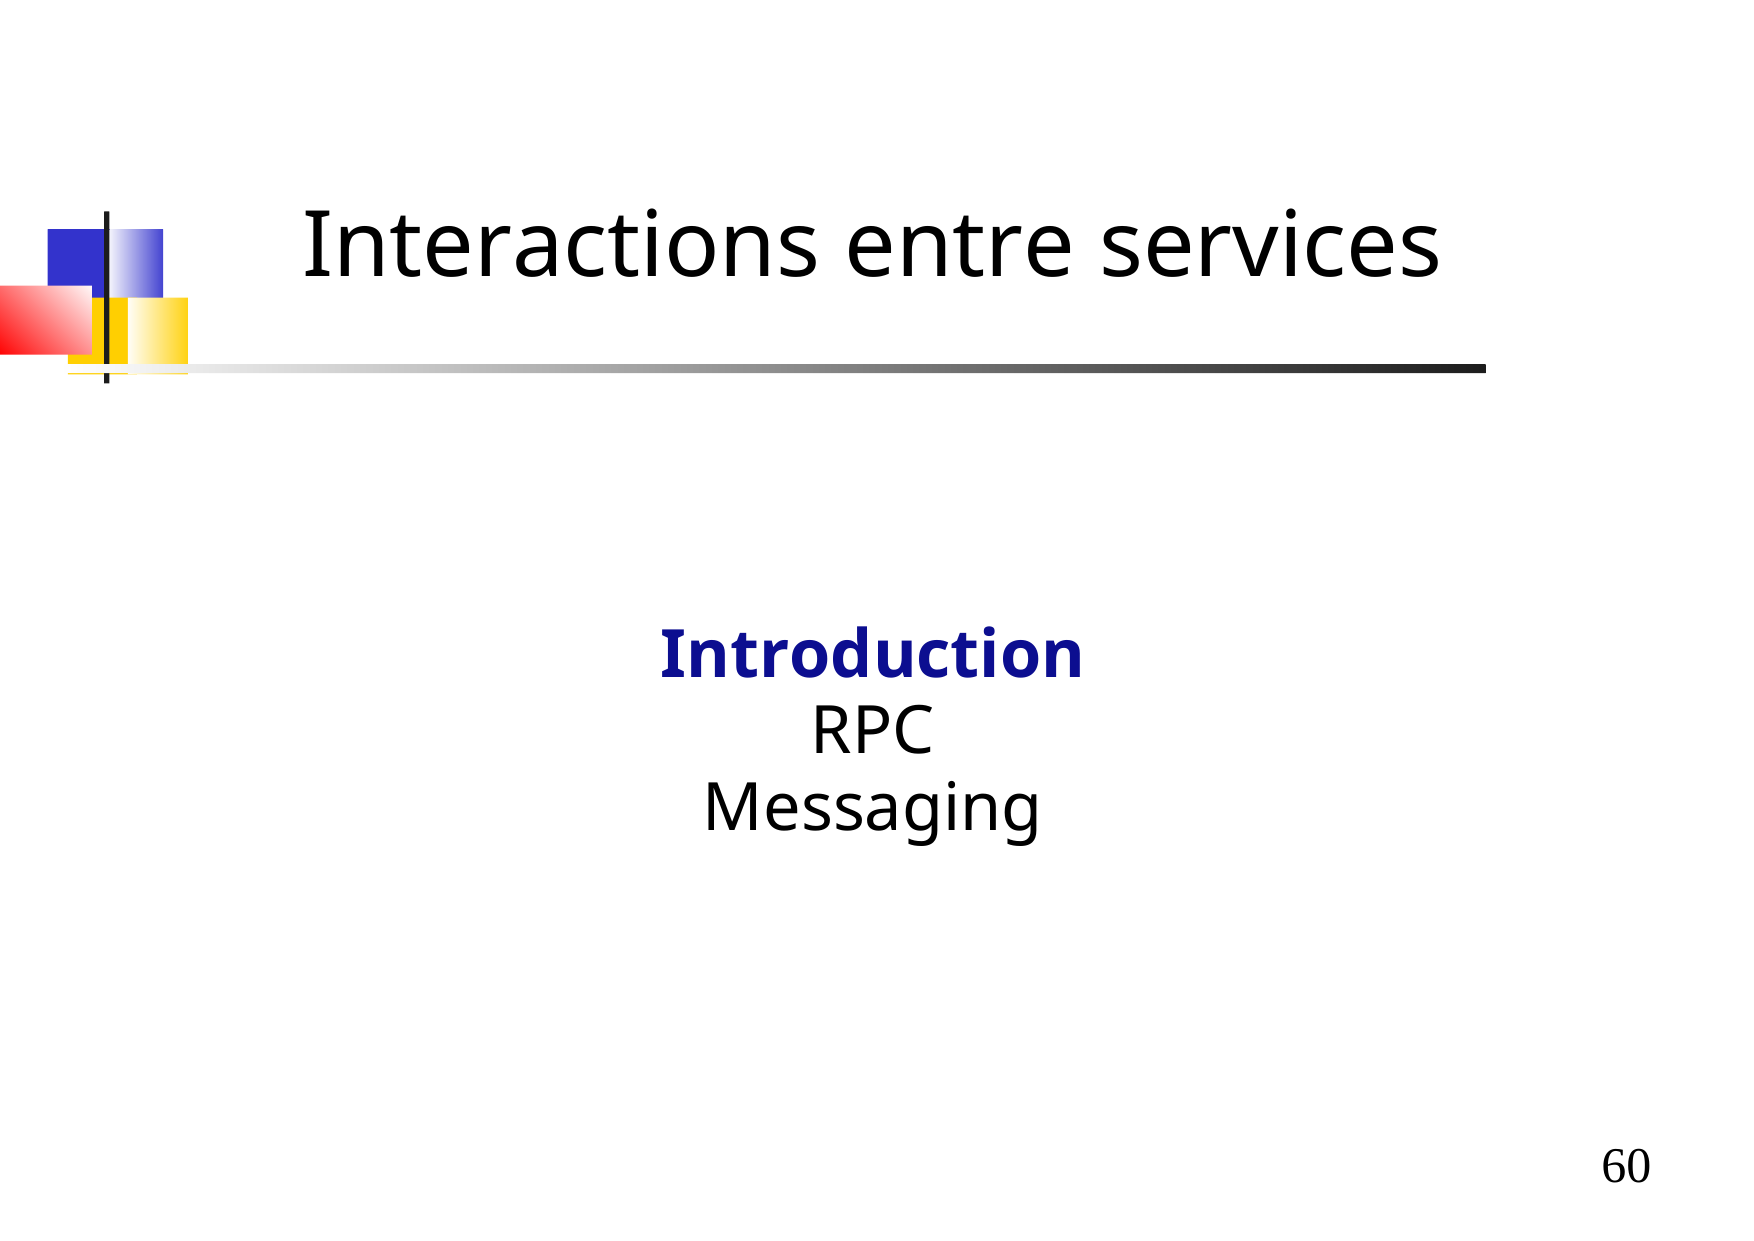

# Interactions entre services
Introduction
RPC
Messaging